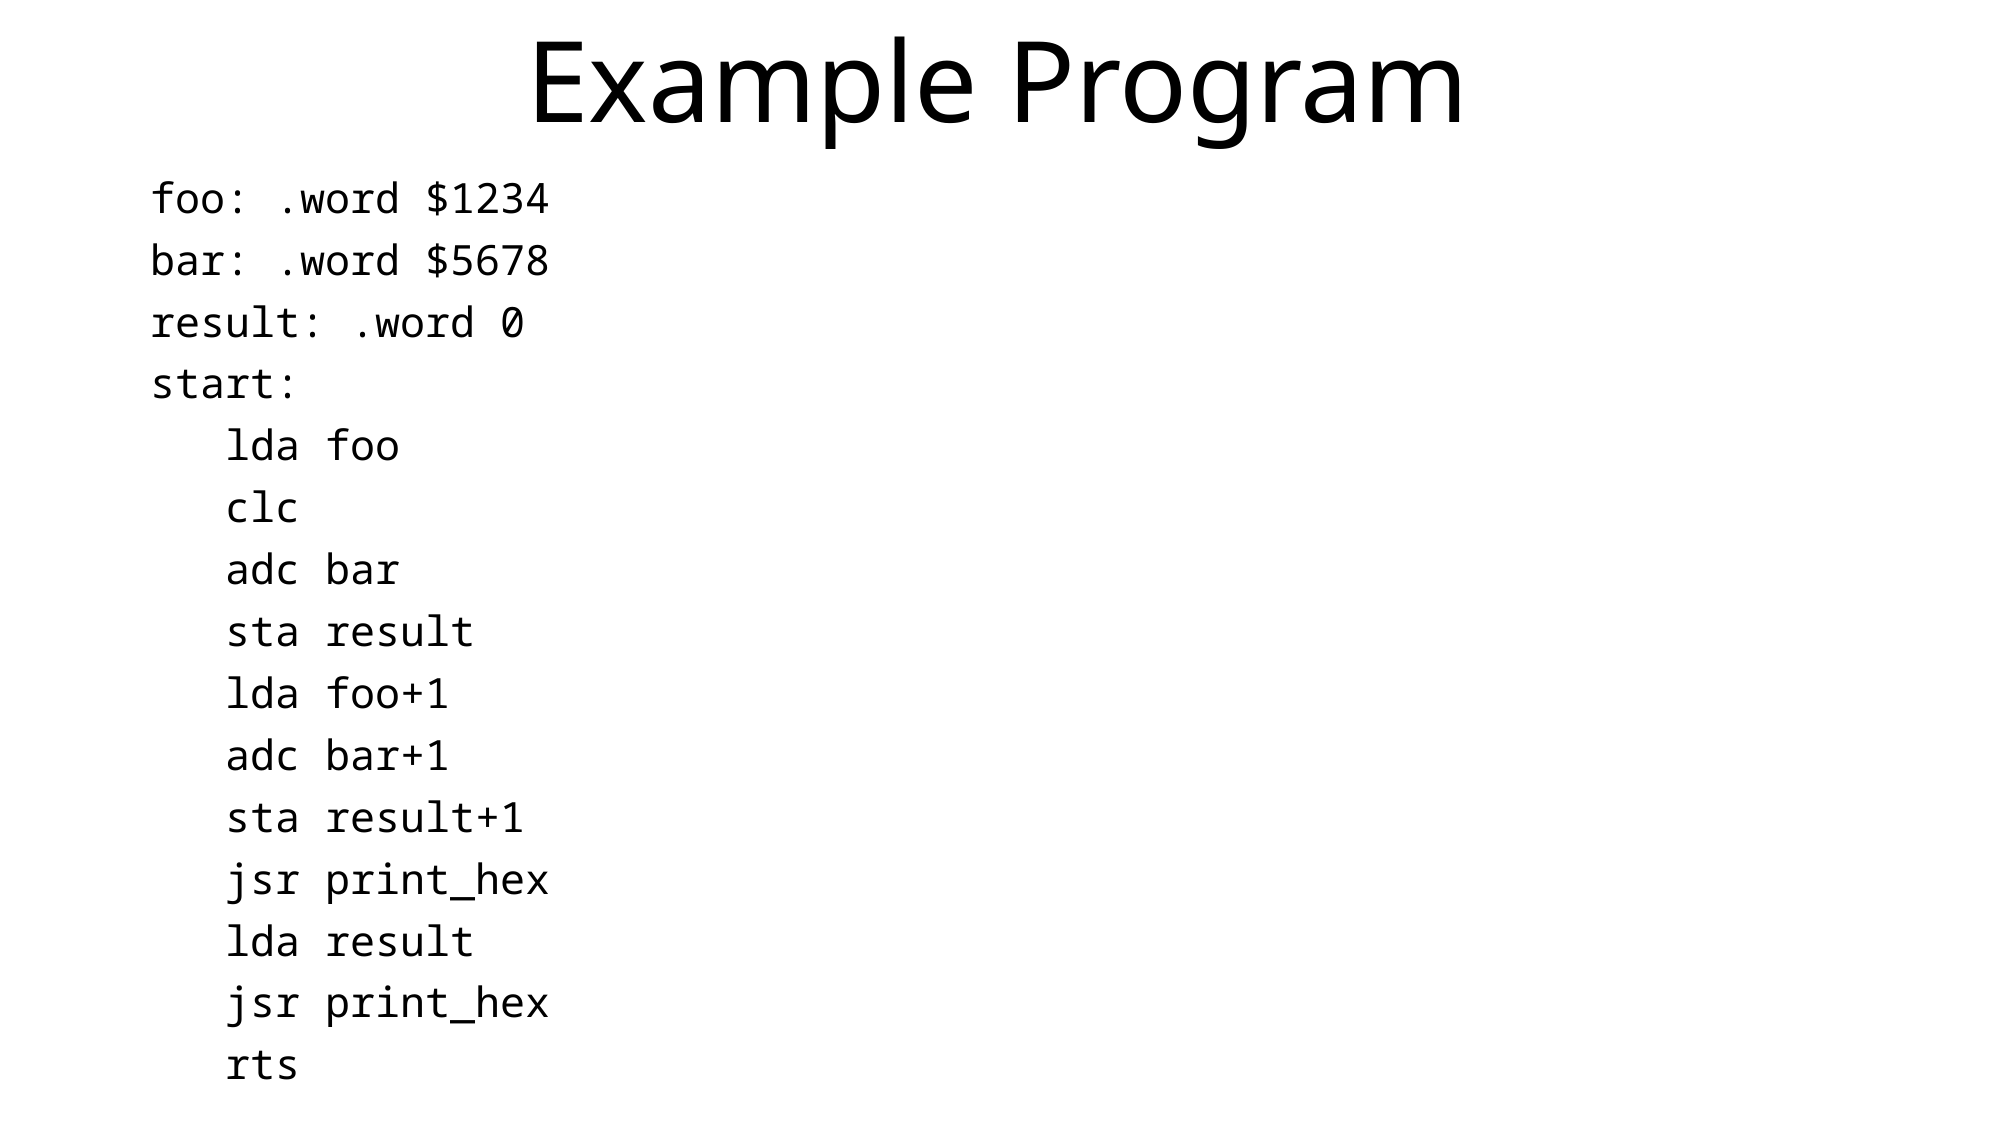

Example Program
# foo: .word $1234
bar: .word $5678
result: .word 0
start:
 lda foo
 clc
 adc bar
 sta result
 lda foo+1
 adc bar+1
 sta result+1
 jsr print_hex
 lda result
 jsr print_hex
 rts